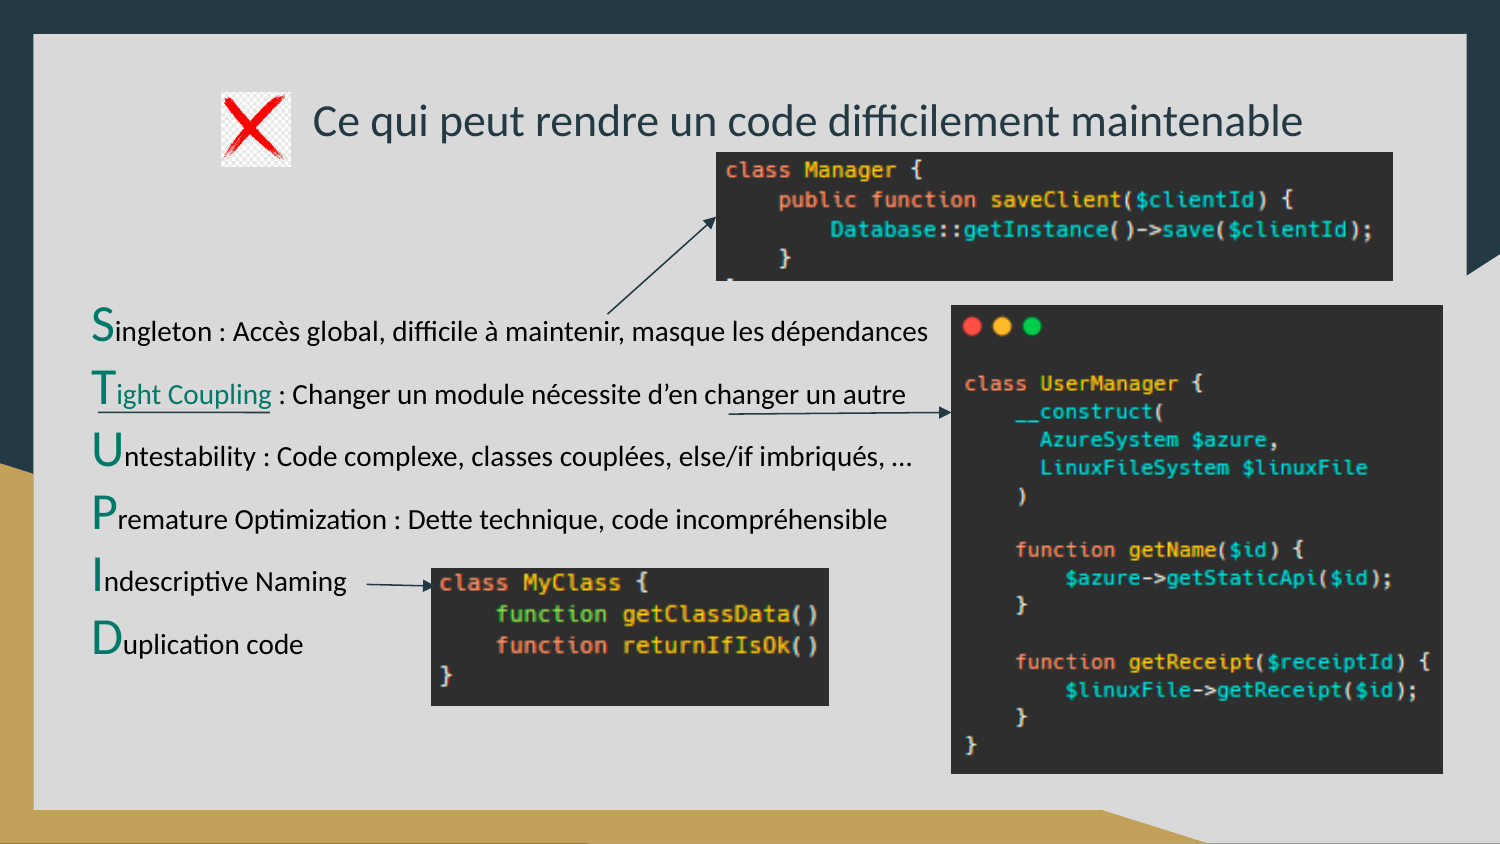

# Ce qui peut rendre un code difficilement maintenable
Singleton : Accès global, difficile à maintenir, masque les dépendances
Tight Coupling : Changer un module nécessite d’en changer un autre
Untestability : Code complexe, classes couplées, else/if imbriqués, …
Premature Optimization : Dette technique, code incompréhensible
Indescriptive Naming
Duplication code